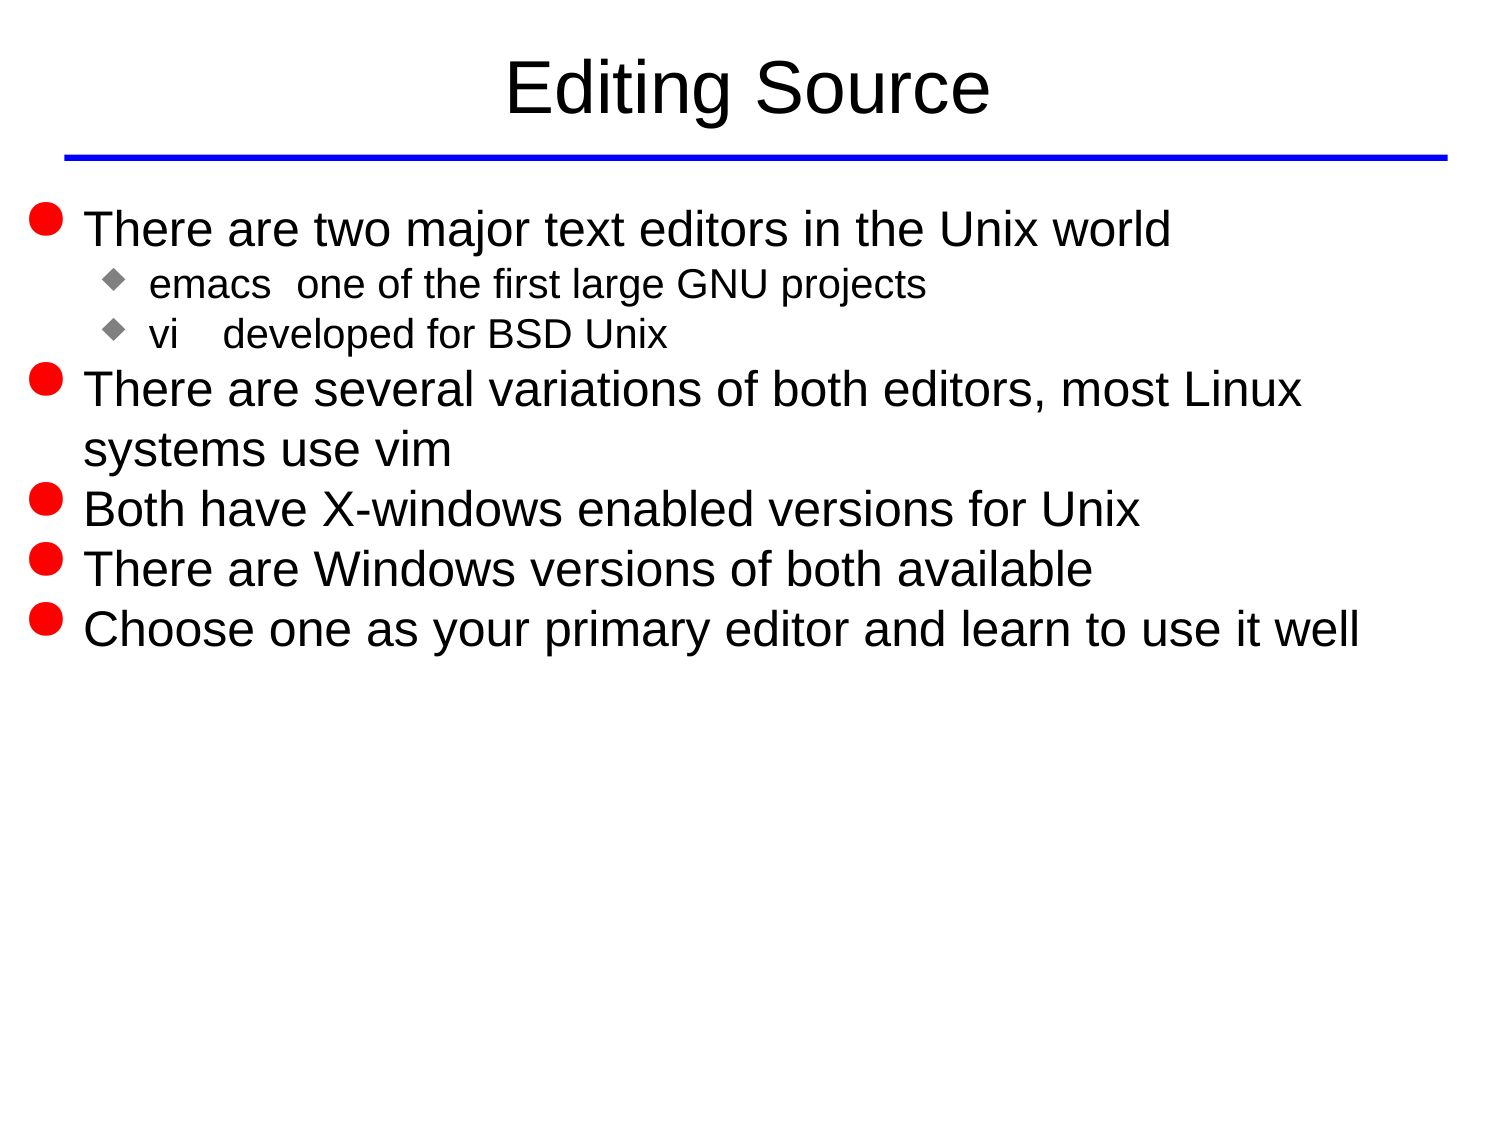

# Editing Source
There are two major text editors in the Unix world
emacs	one of the first large GNU projects
vi	developed for BSD Unix
There are several variations of both editors, most Linux systems use vim
Both have X-windows enabled versions for Unix
There are Windows versions of both available
Choose one as your primary editor and learn to use it well